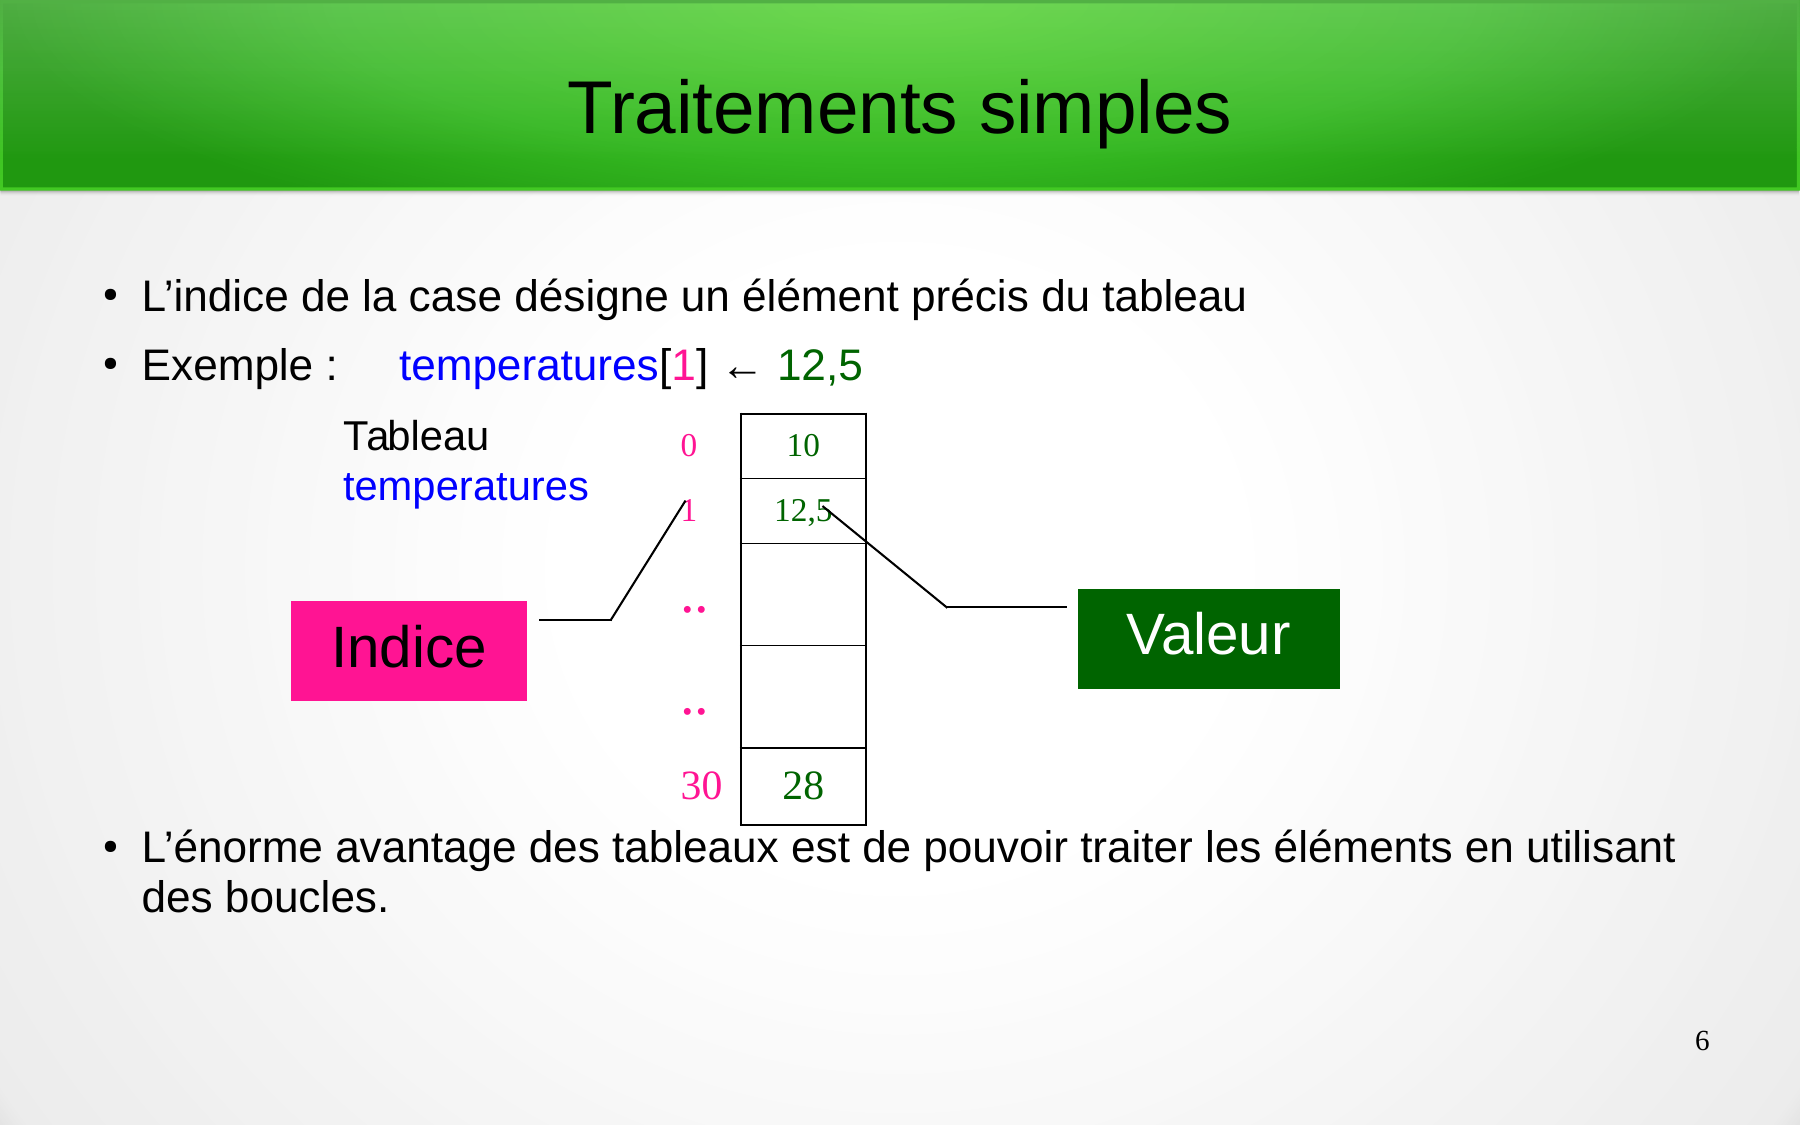

# Traitements simples
L’indice de la case désigne un élément précis du tableau
Exemple : temperatures[1] ← 12,5
L’énorme avantage des tableaux est de pouvoir traiter les éléments en utilisant des boucles.
6